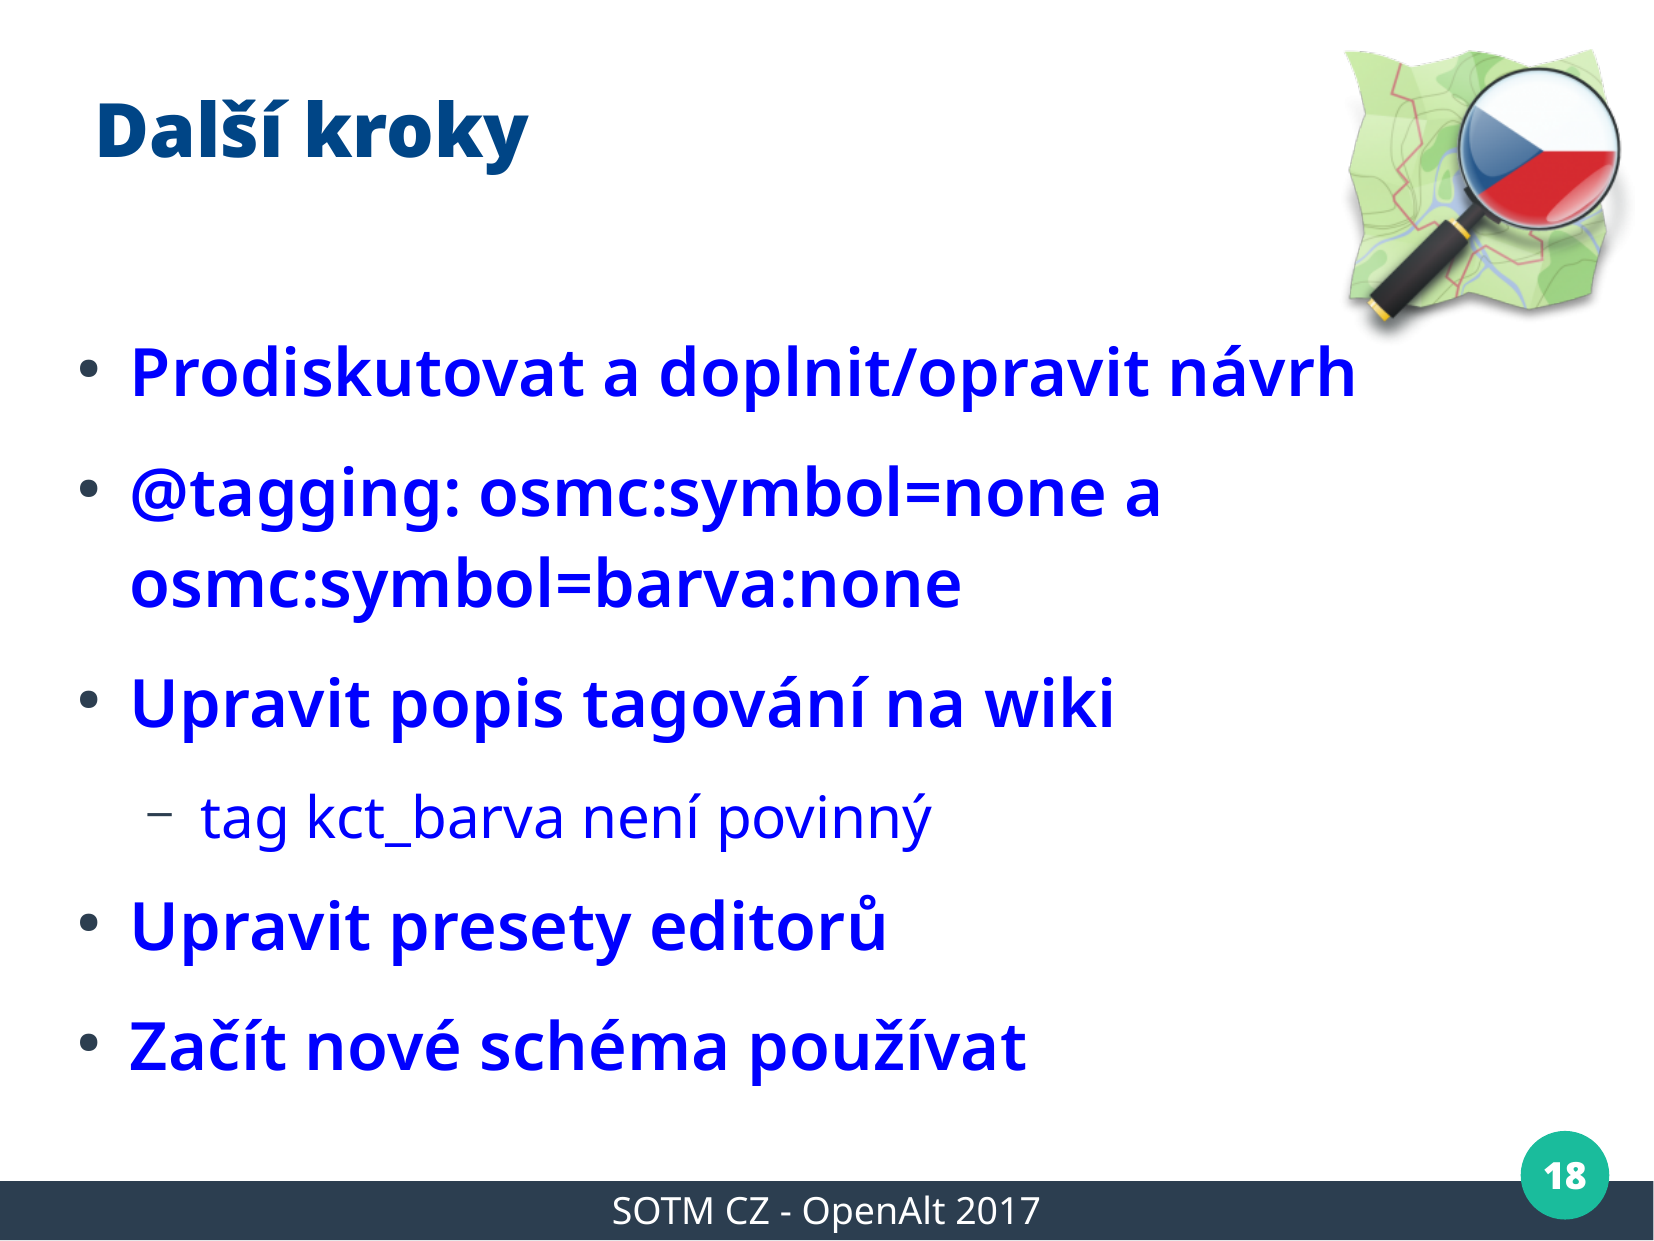

# Další kroky
Prodiskutovat a doplnit/opravit návrh
@tagging: osmc:symbol=none a osmc:symbol=barva:none
Upravit popis tagování na wiki
tag kct_barva není povinný
Upravit presety editorů
Začít nové schéma používat
18
SOTM CZ - OpenAlt 2017